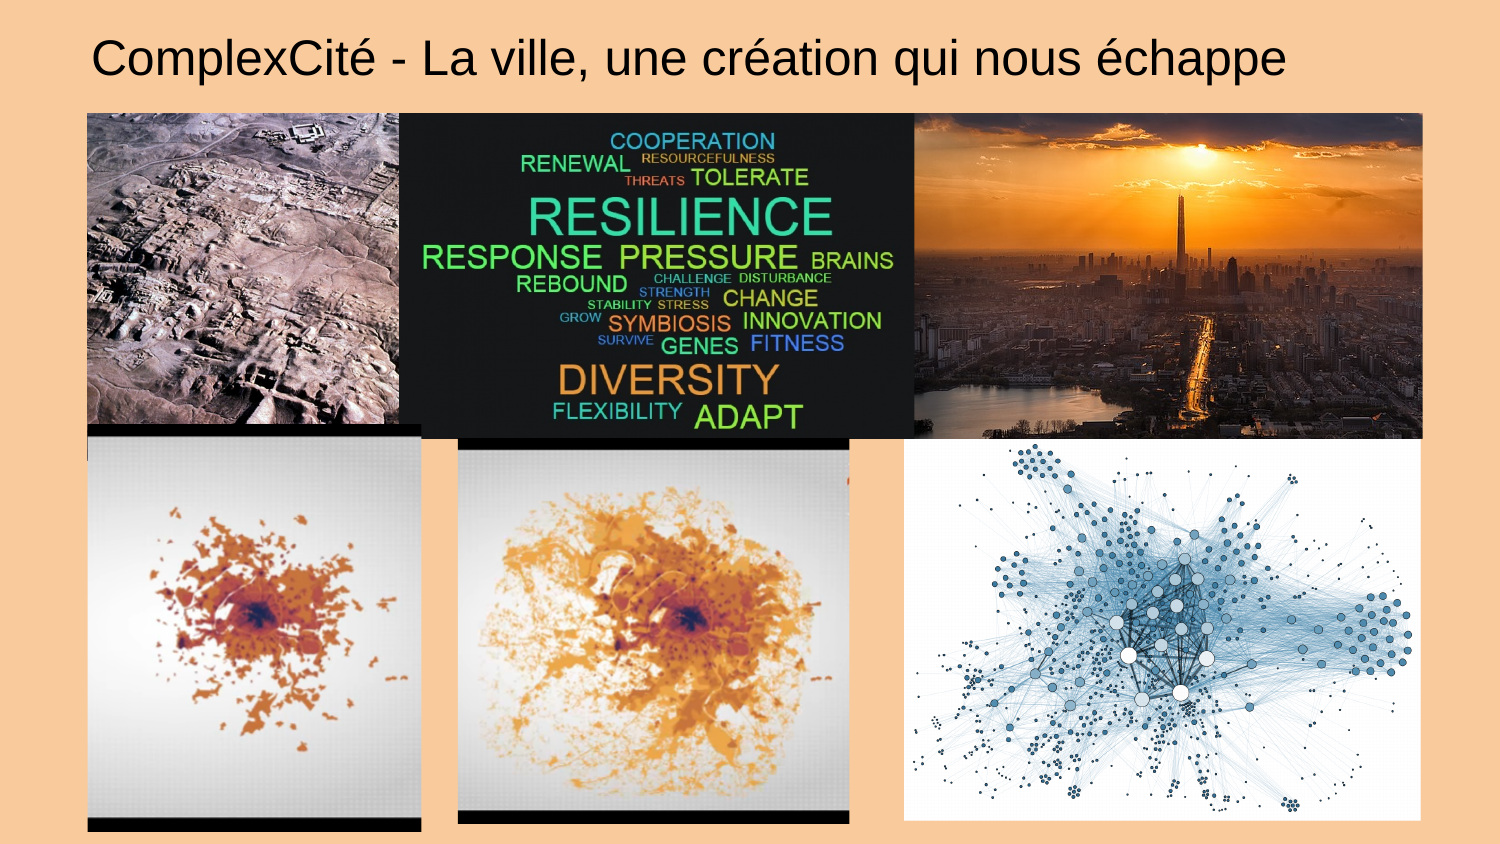

# ComplexCité - La ville, une création qui nous échappe